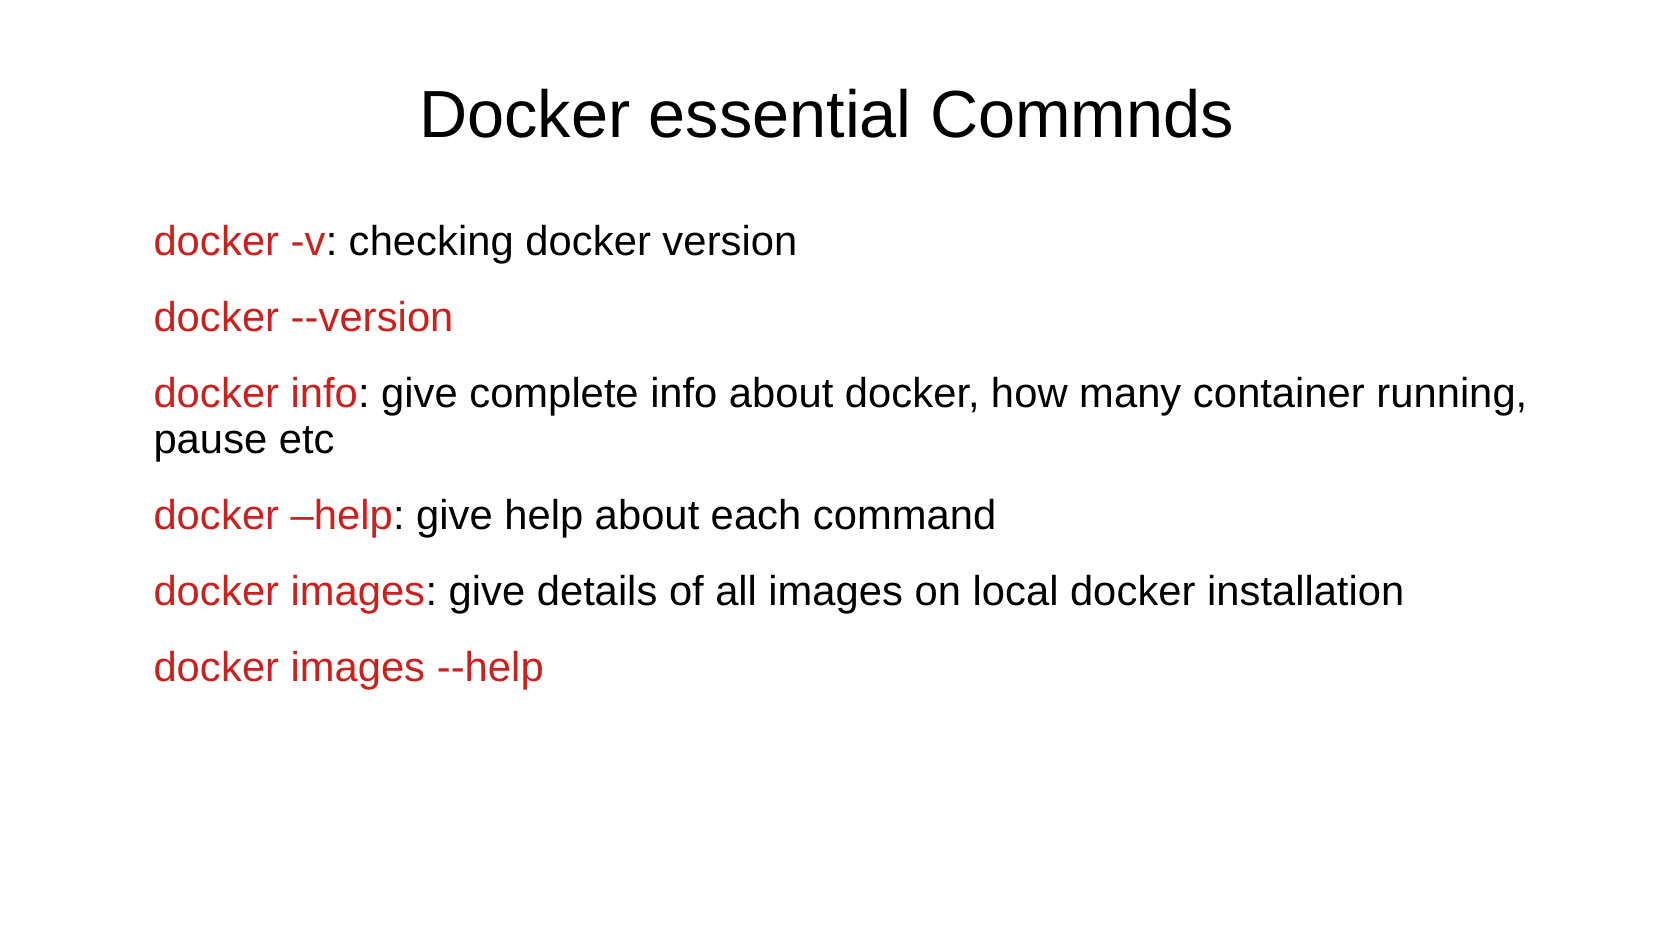

# Docker essential Commnds
docker -v: checking docker version
docker --version
docker info: give complete info about docker, how many container running, pause etc
docker –help: give help about each command
docker images: give details of all images on local docker installation
docker images --help